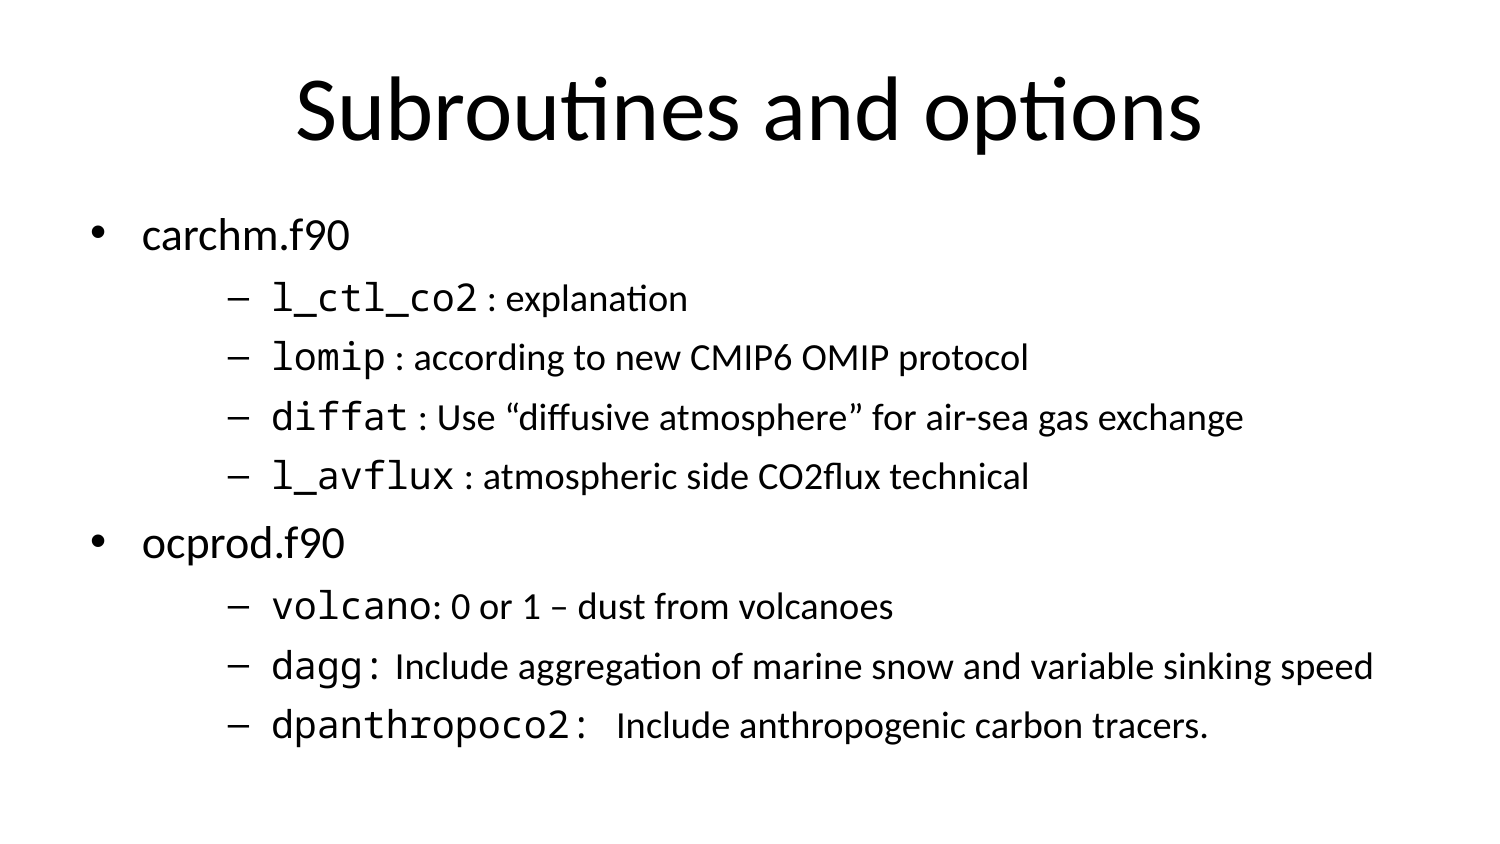

# Subroutines and options
carchm.f90
l_ctl_co2 : explanation
lomip : according to new CMIP6 OMIP protocol
diffat : Use “diffusive atmosphere” for air-sea gas exchange
l_avflux : atmospheric side CO2flux technical
ocprod.f90
volcano: 0 or 1 – dust from volcanoes
dagg: Include aggregation of marine snow and variable sinking speed
dpanthropoco2: Include anthropogenic carbon tracers.